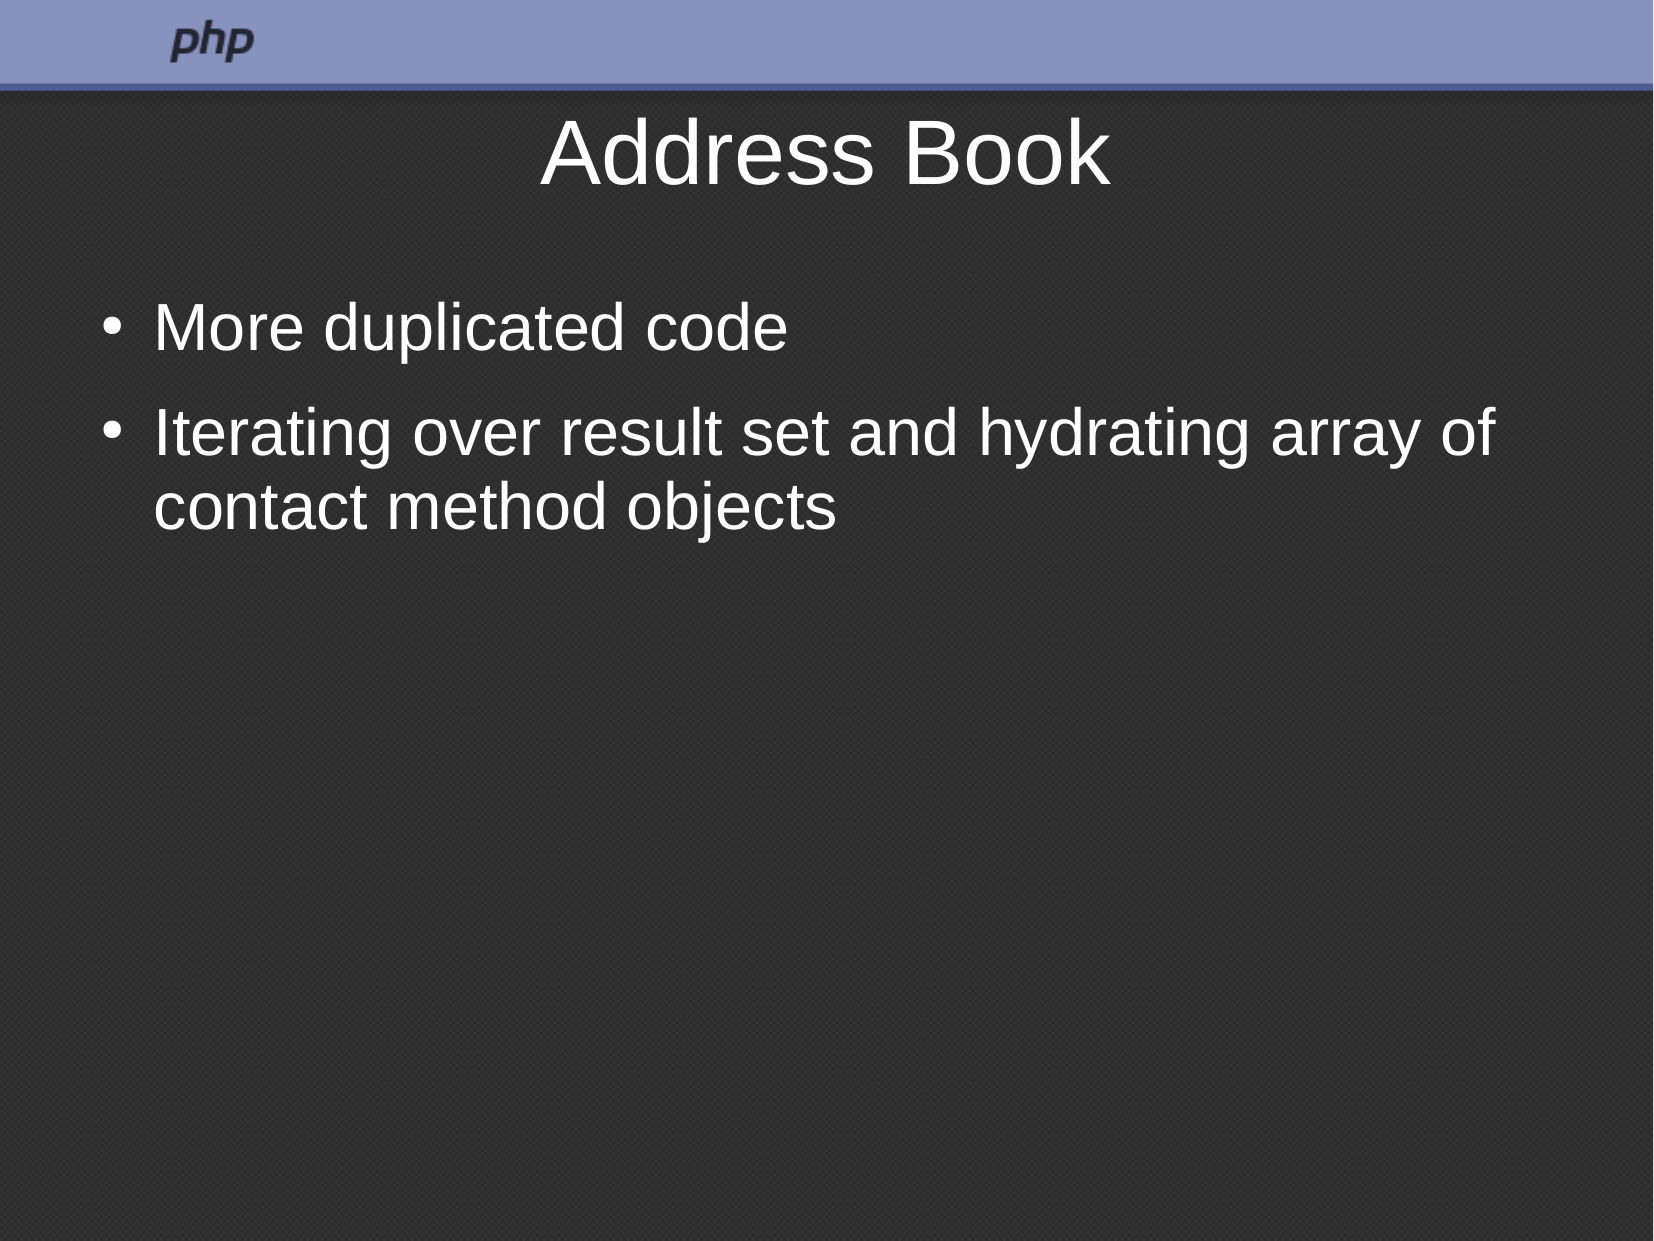

# Address Book
More duplicated code
Iterating over result set and hydrating array of contact method objects